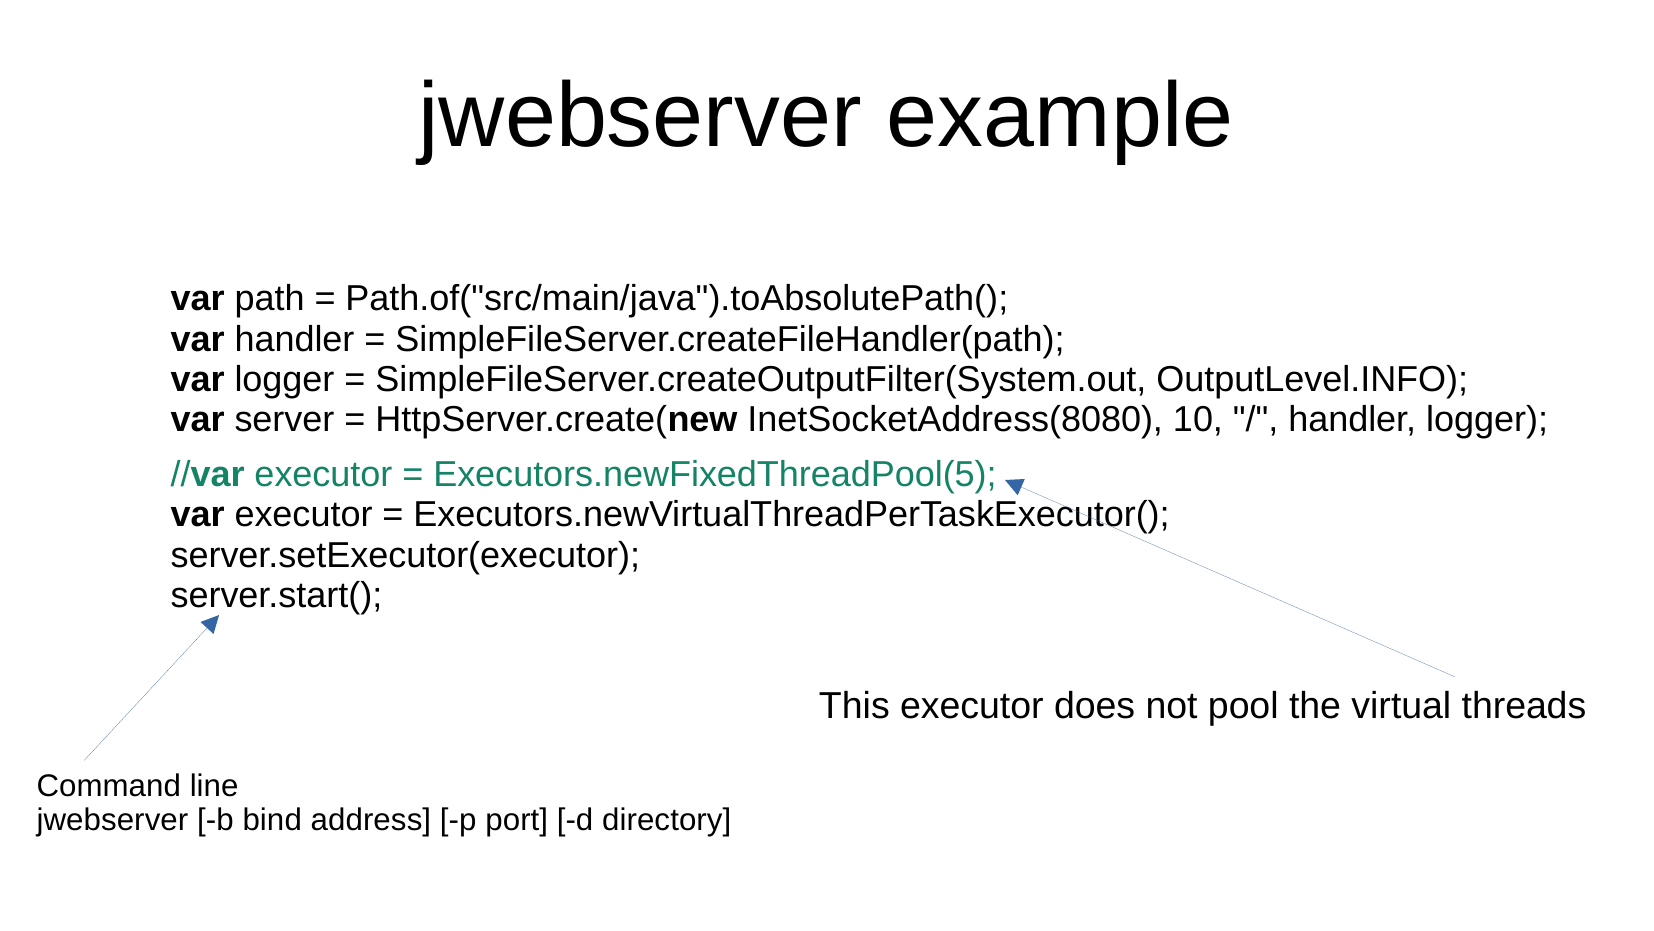

# jwebserver example
var path = Path.of("src/main/java").toAbsolutePath();
var handler = SimpleFileServer.createFileHandler(path);
var logger = SimpleFileServer.createOutputFilter(System.out, OutputLevel.INFO);
var server = HttpServer.create(new InetSocketAddress(8080), 10, "/", handler, logger);
//var executor = Executors.newFixedThreadPool(5);
var executor = Executors.newVirtualThreadPerTaskExecutor();
server.setExecutor(executor);
server.start();
This executor does not pool the virtual threads
Command line
jwebserver [-b bind address] [-p port] [-d directory]